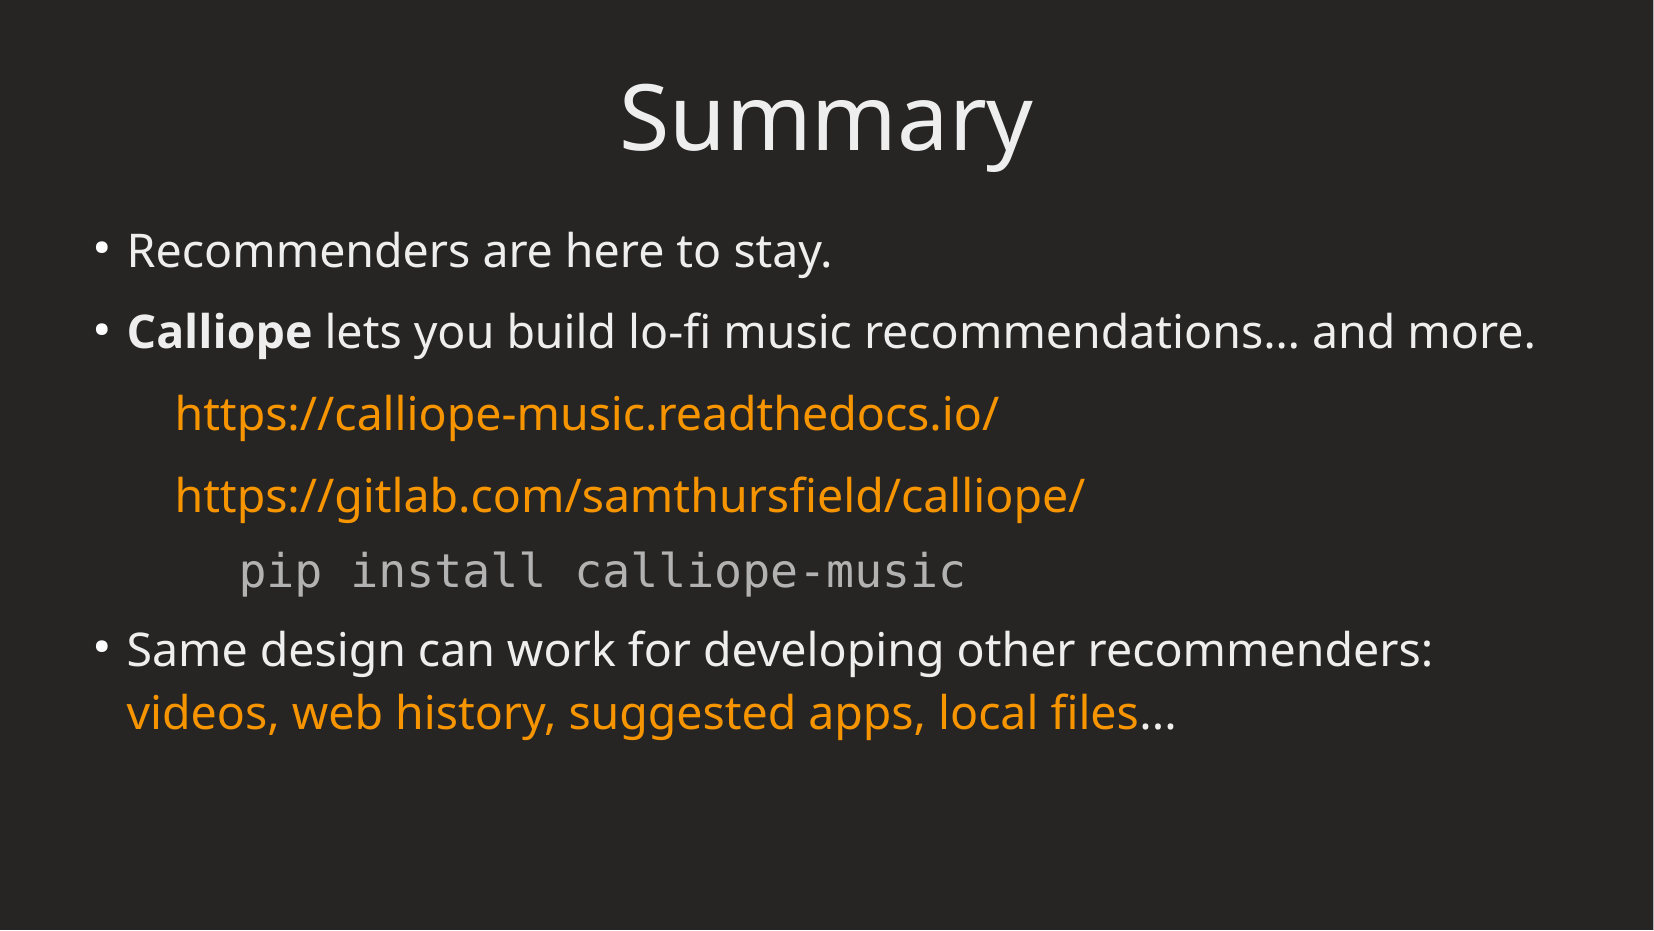

# Summary
Recommenders are here to stay.
Calliope lets you build lo-fi music recommendations… and more.
 https://calliope-music.readthedocs.io/
 https://gitlab.com/samthursfield/calliope/
 pip install calliope-music
Same design can work for developing other recommenders: videos, web history, suggested apps, local files...